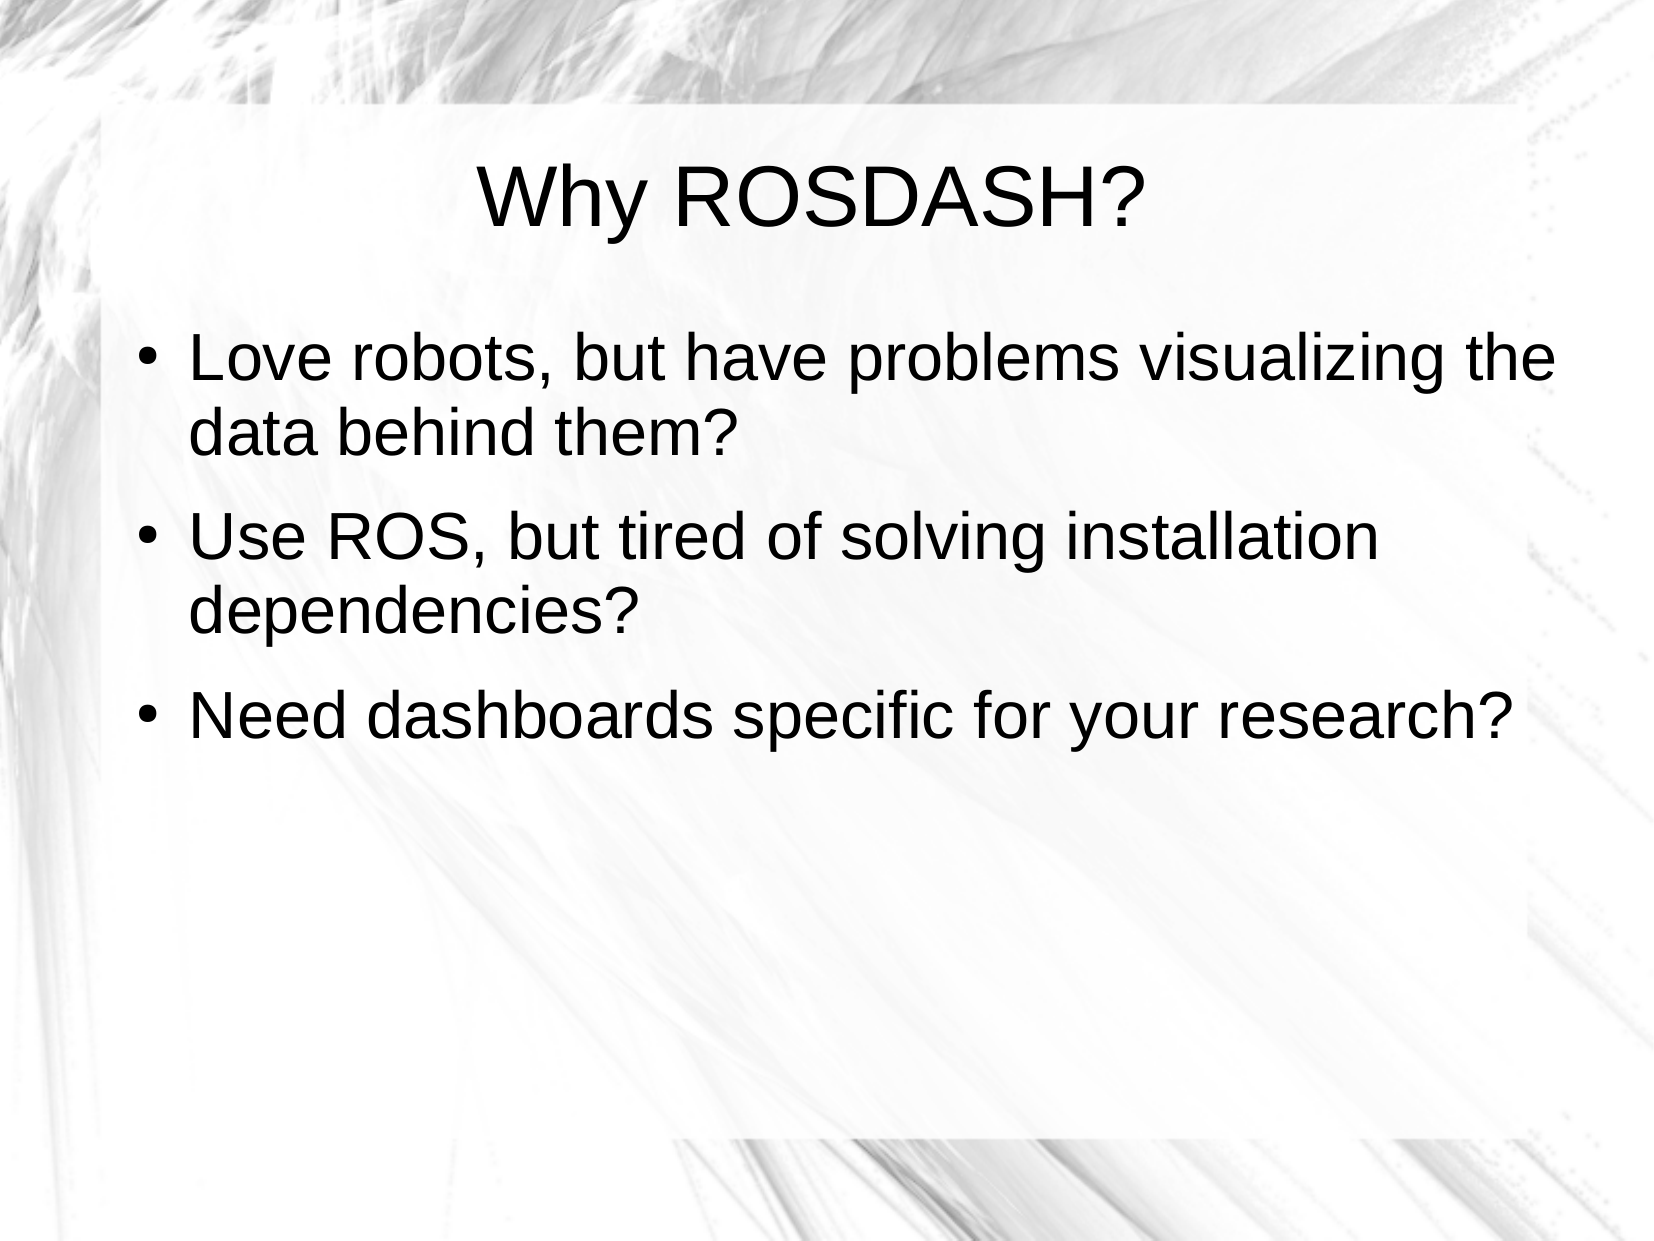

# Why ROSDASH?
Love robots, but have problems visualizing the data behind them?
Use ROS, but tired of solving installation dependencies?
Need dashboards specific for your research?